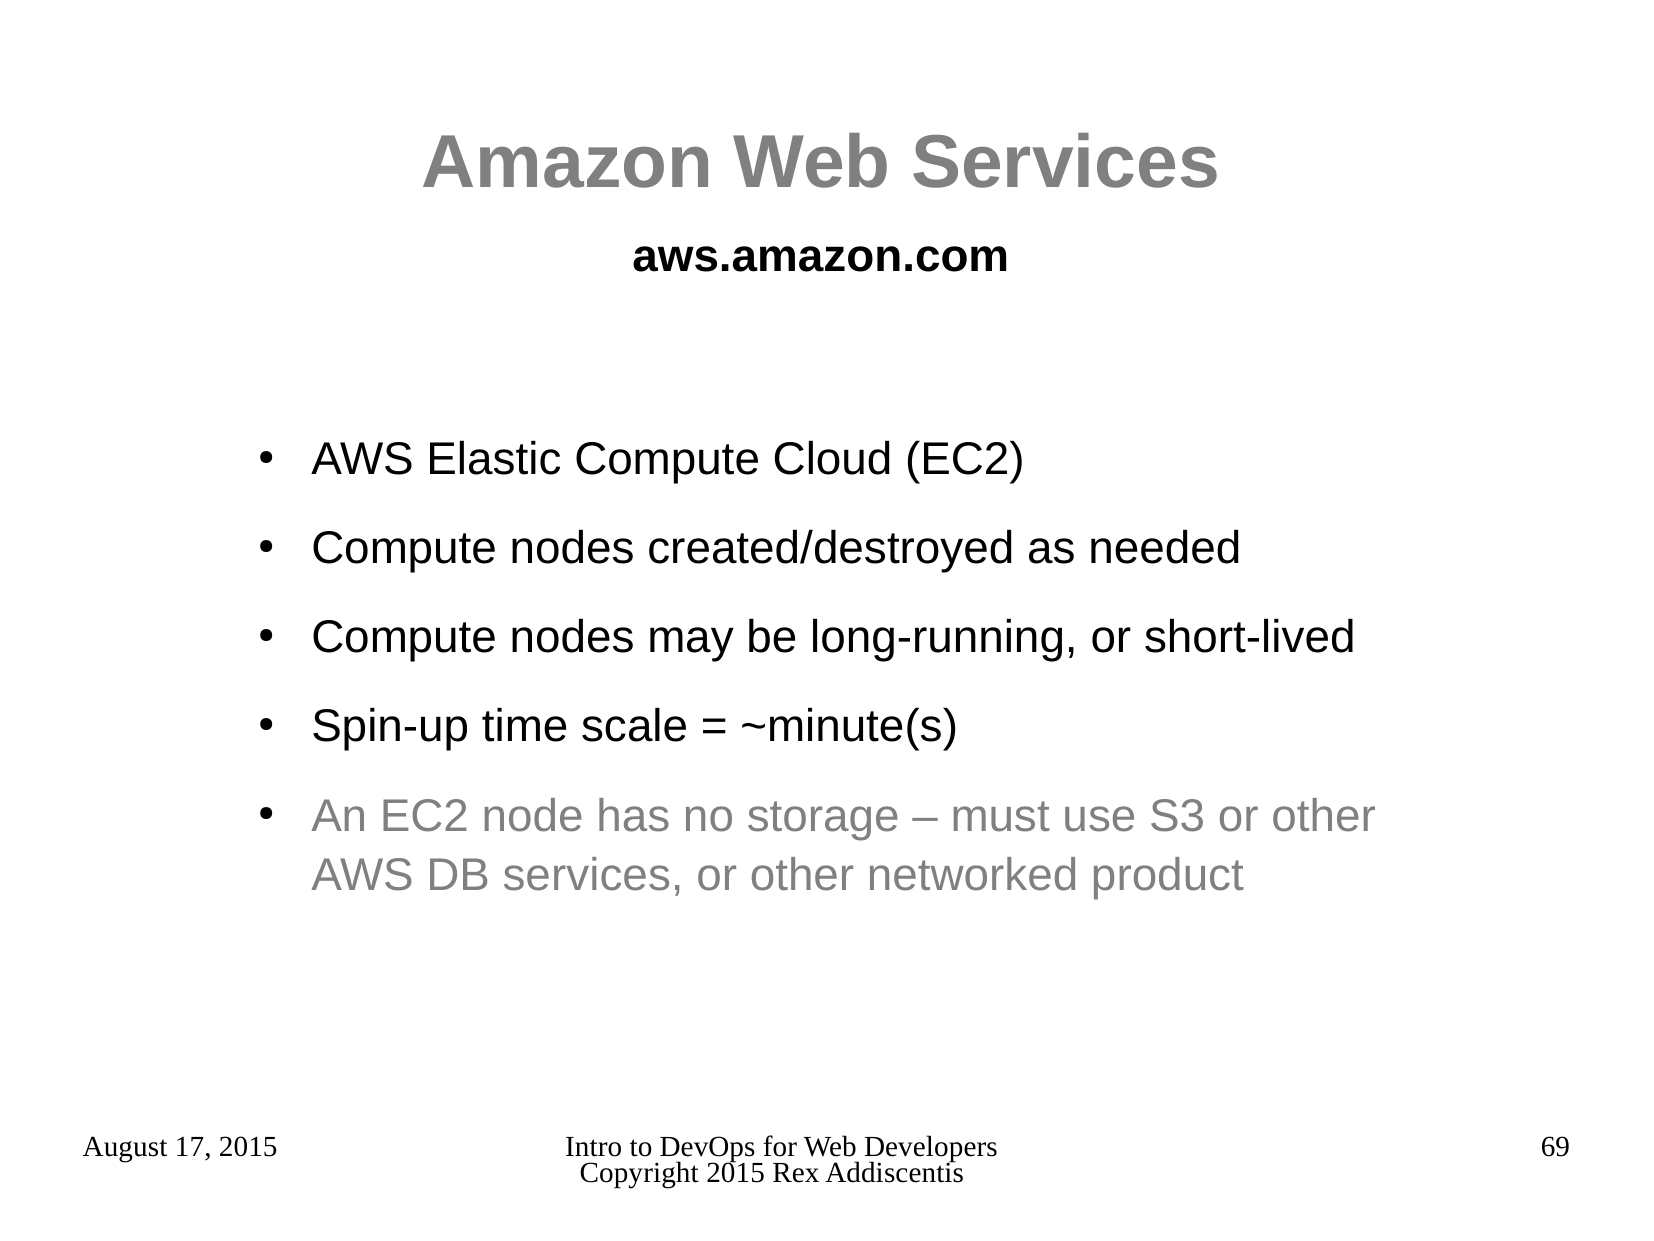

# Amazon Web Services
aws.amazon.com
AWS Elastic Compute Cloud (EC2)
Compute nodes created/destroyed as needed
Compute nodes may be long-running, or short-lived
Spin-up time scale = ~minute(s)
An EC2 node has no storage – must use S3 or other AWS DB services, or other networked product
August 17, 2015
Intro to DevOps for Web Developers Copyright 2015 Rex Addiscentis
69